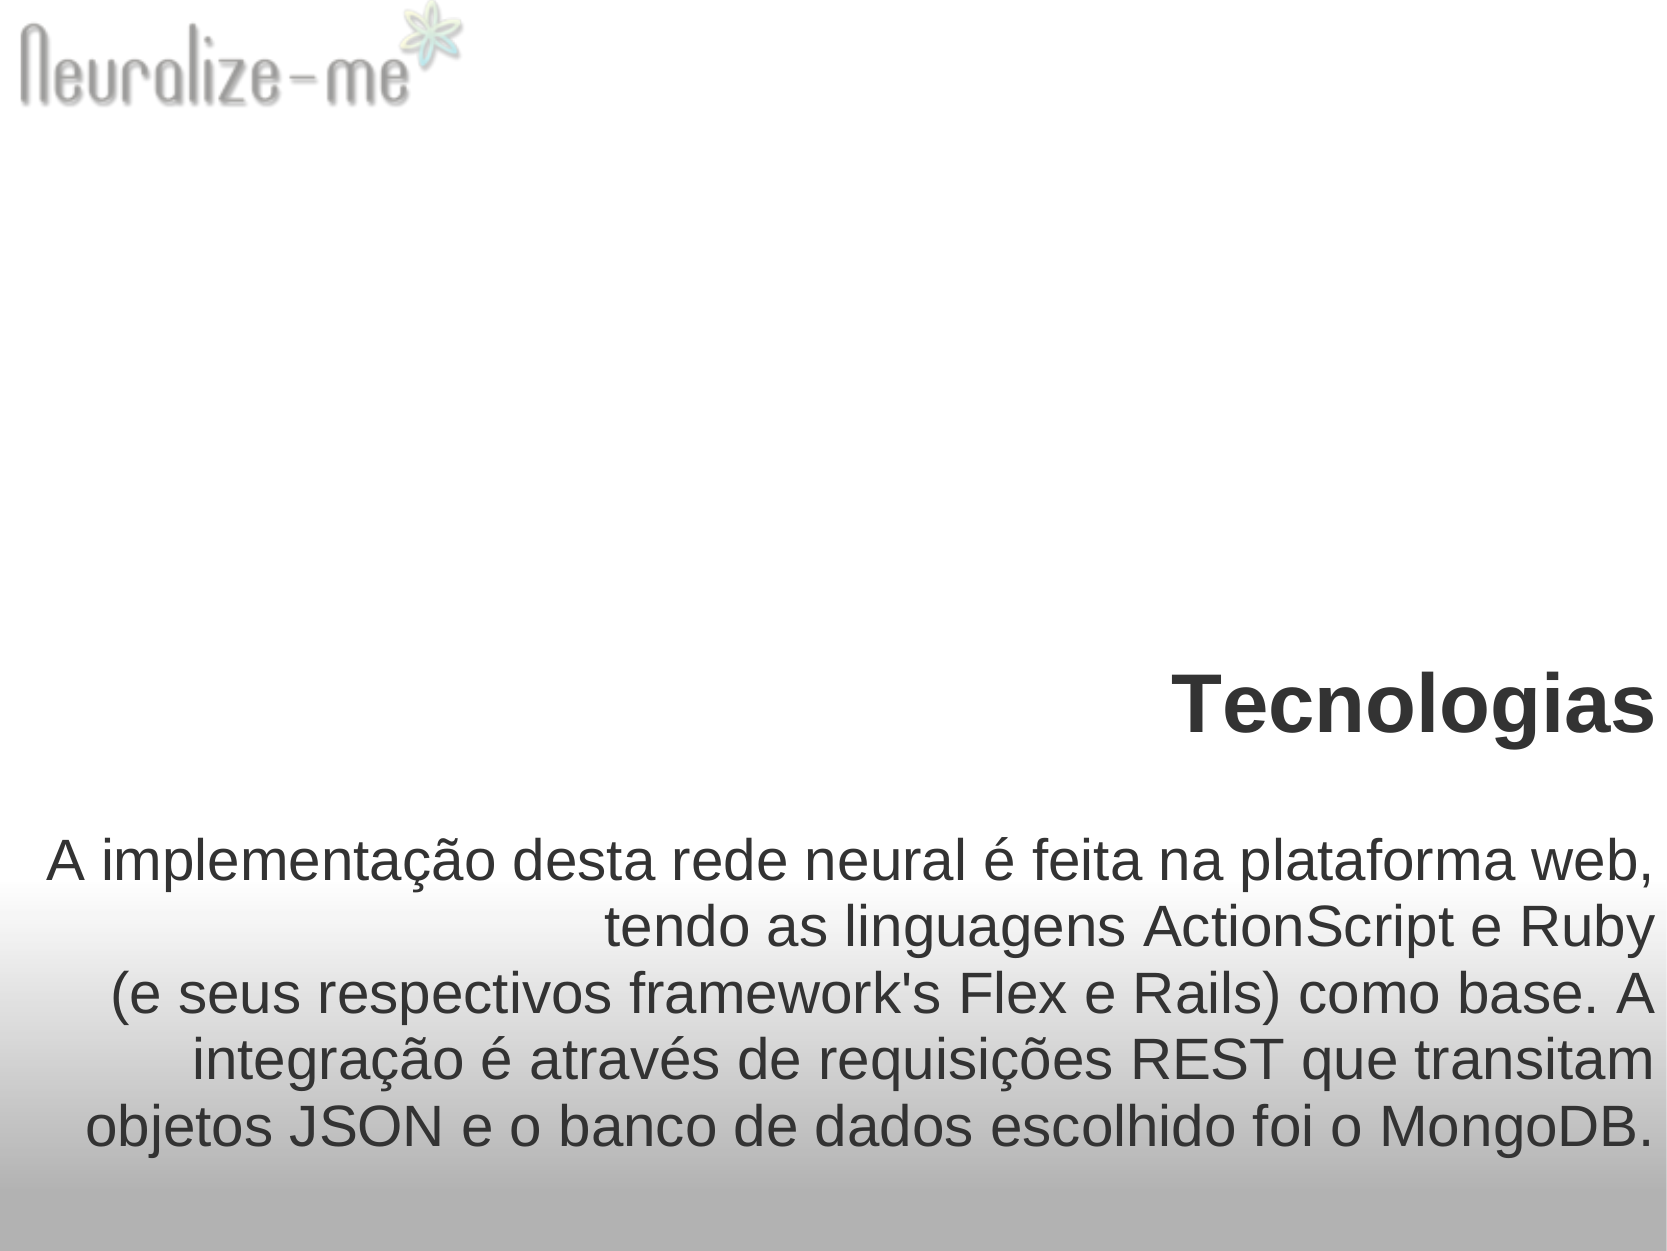

# Tecnologias   A implementação desta rede neural é feita na plataforma web, tendo as linguagens ActionScript e Ruby (e seus respectivos framework's Flex e Rails) como base. A integração é através de requisições REST que transitam objetos JSON e o banco de dados escolhido foi o MongoDB.